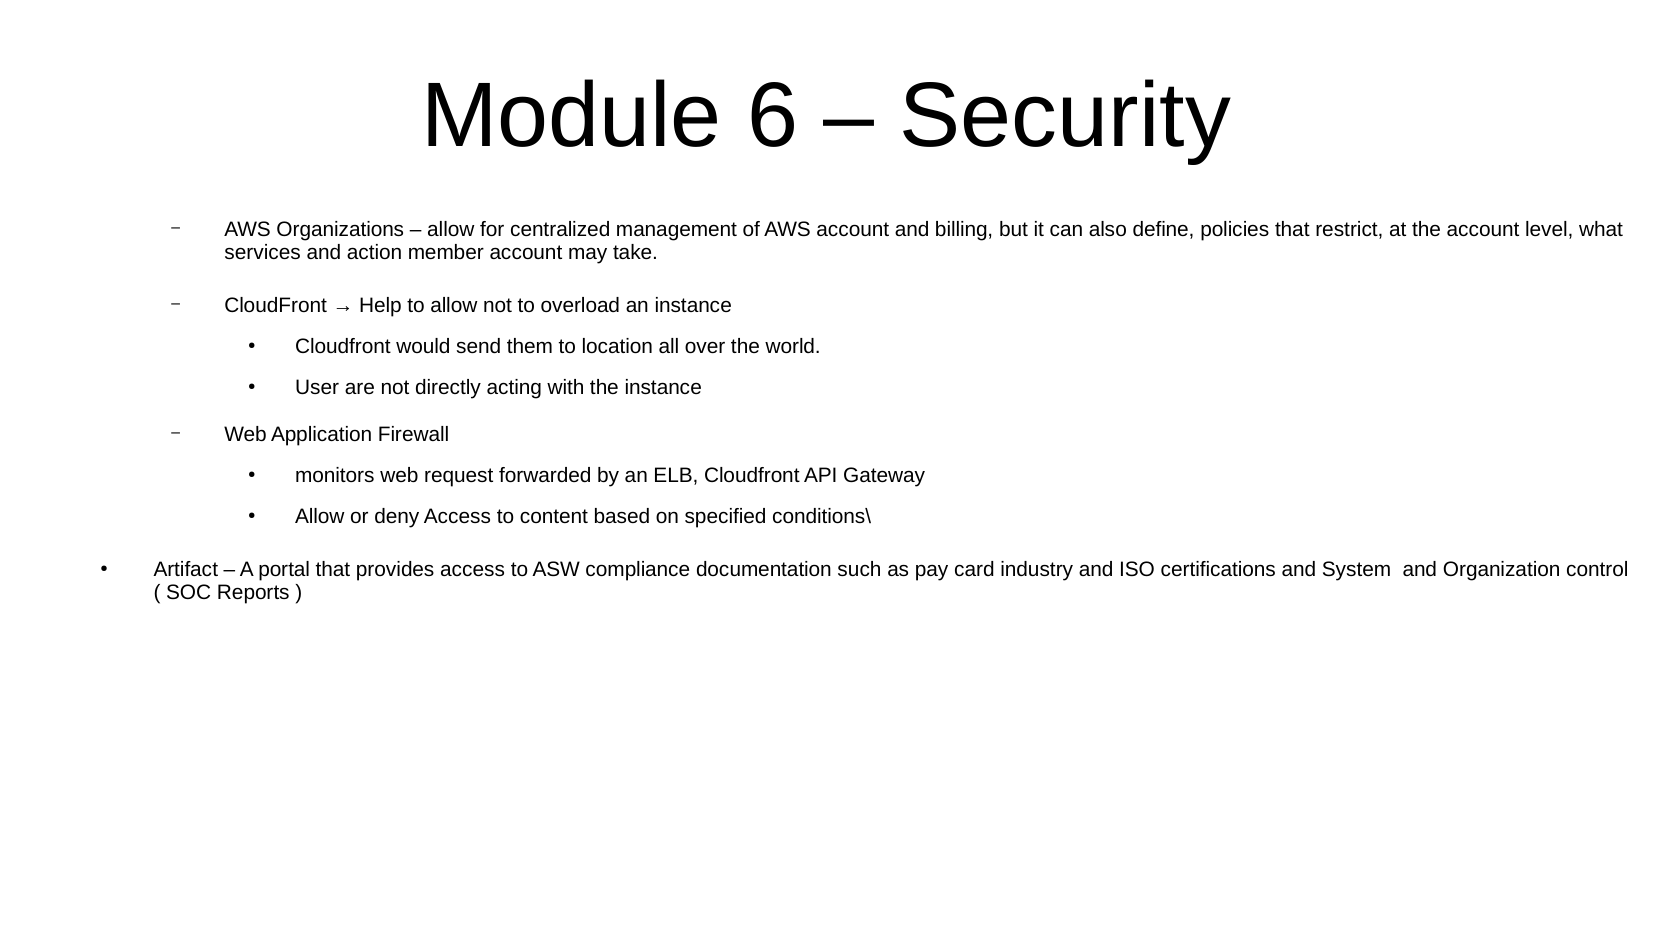

# Module 6 – Security
AWS Organizations – allow for centralized management of AWS account and billing, but it can also define, policies that restrict, at the account level, what services and action member account may take.
CloudFront → Help to allow not to overload an instance
Cloudfront would send them to location all over the world.
User are not directly acting with the instance
Web Application Firewall
monitors web request forwarded by an ELB, Cloudfront API Gateway
Allow or deny Access to content based on specified conditions\
Artifact – A portal that provides access to ASW compliance documentation such as pay card industry and ISO certifications and System and Organization control ( SOC Reports )